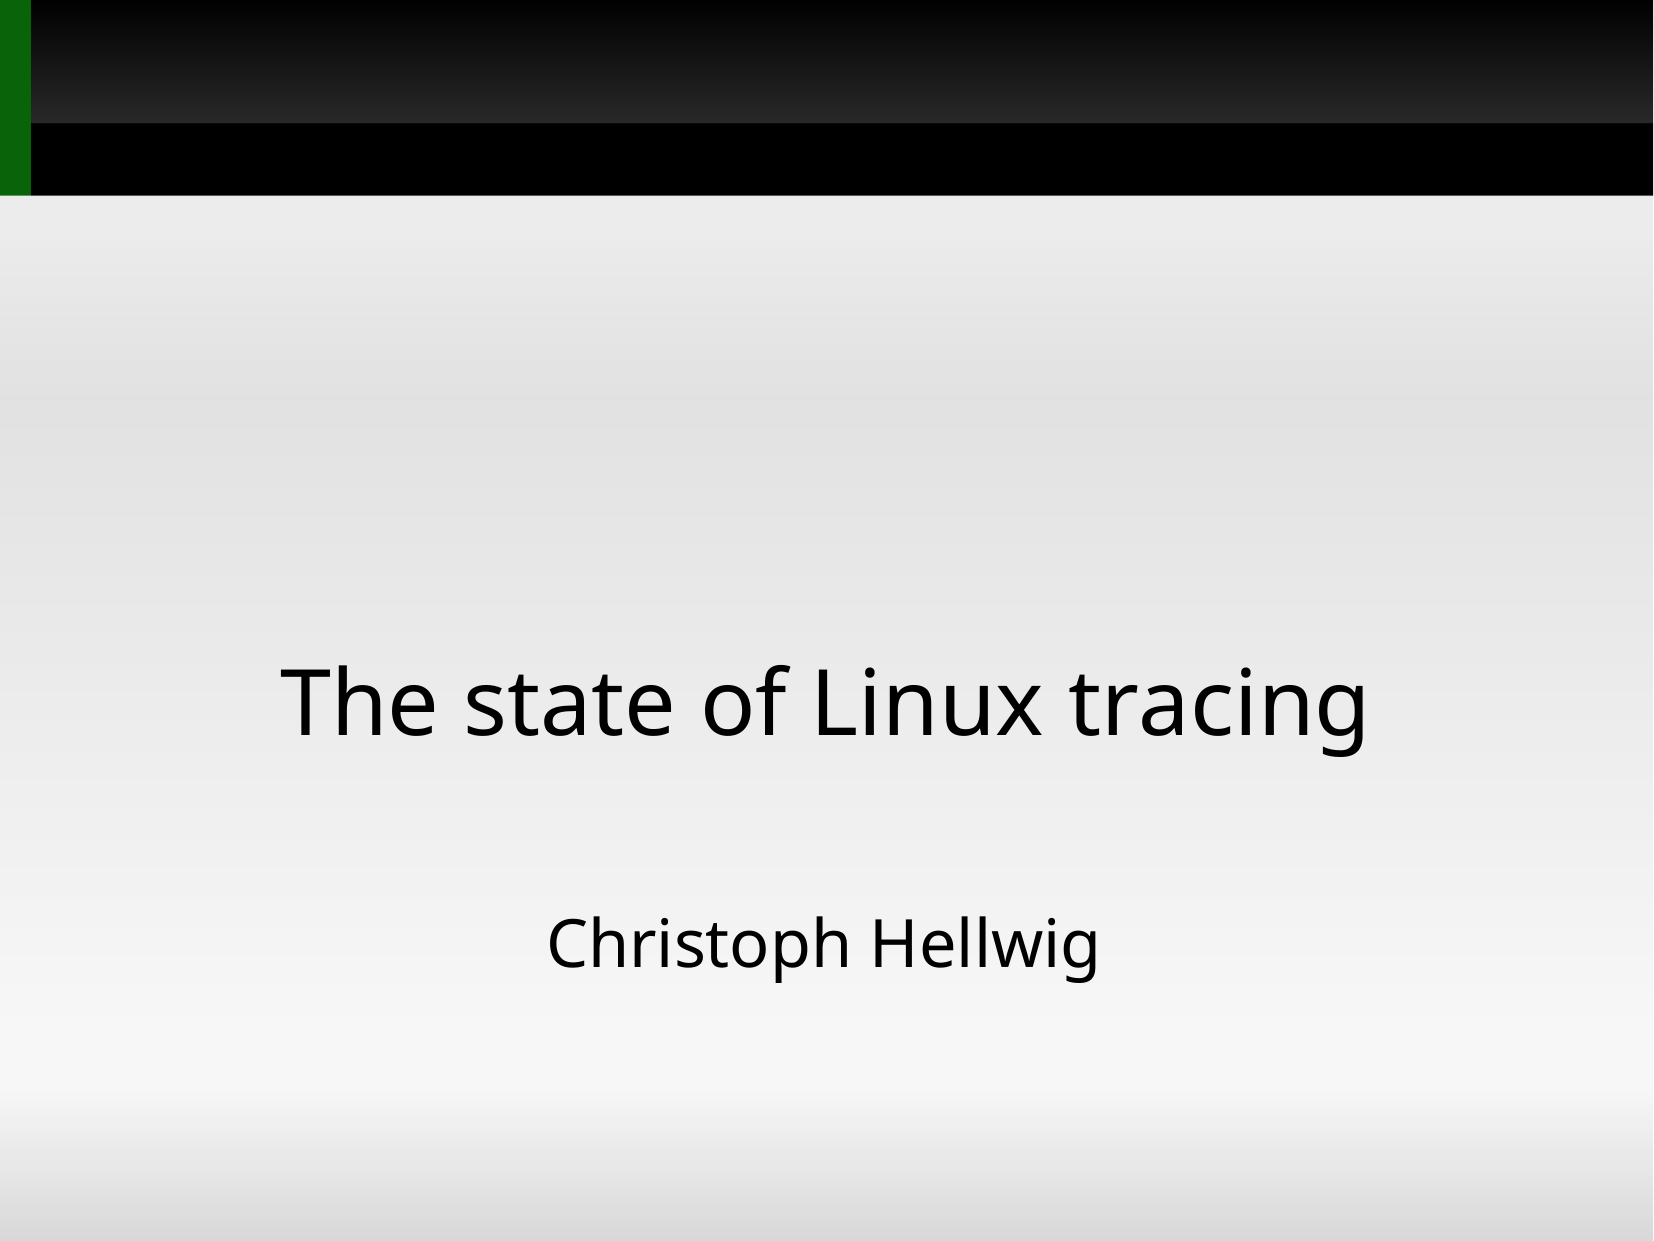

The state of Linux tracing
Christoph Hellwig